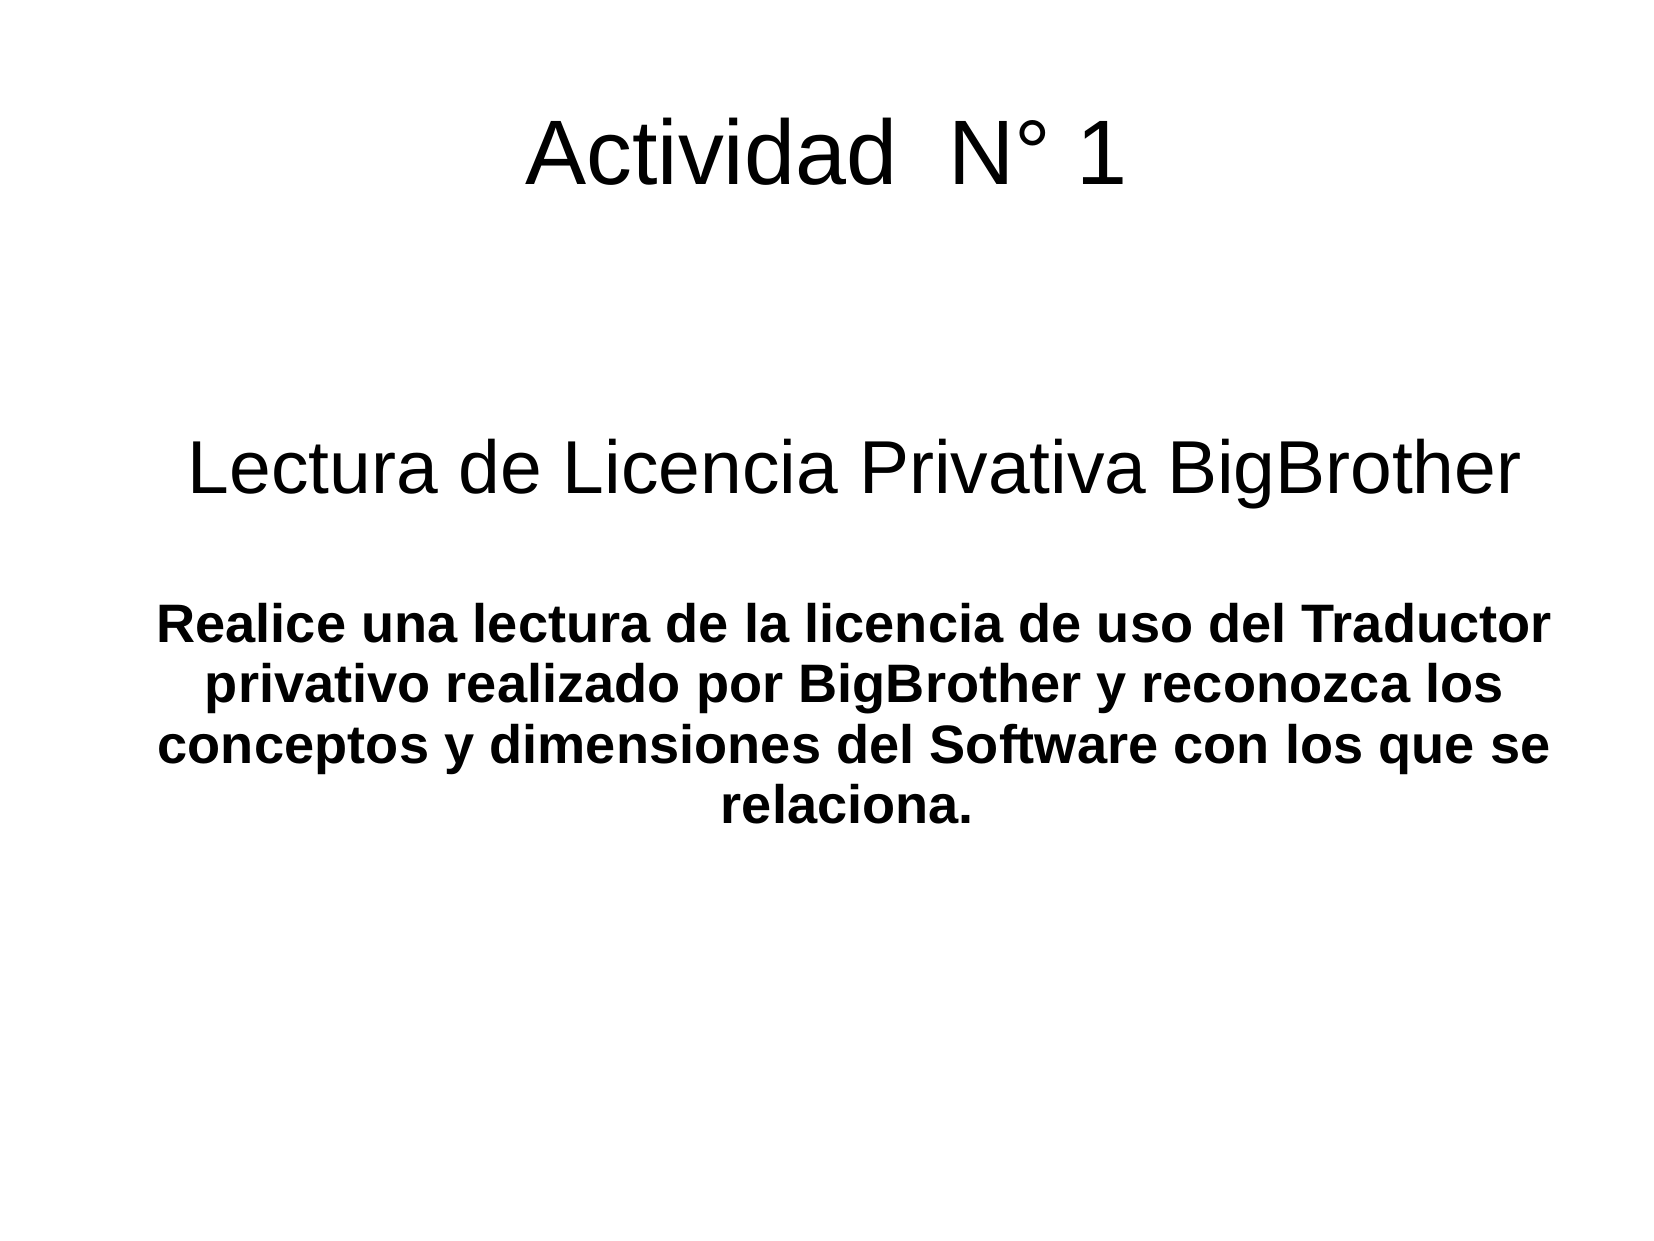

# Actividad N° 1
Lectura de Licencia Privativa BigBrother
Realice una lectura de la licencia de uso del Traductor privativo realizado por BigBrother y reconozca los conceptos y dimensiones del Software con los que se relaciona.